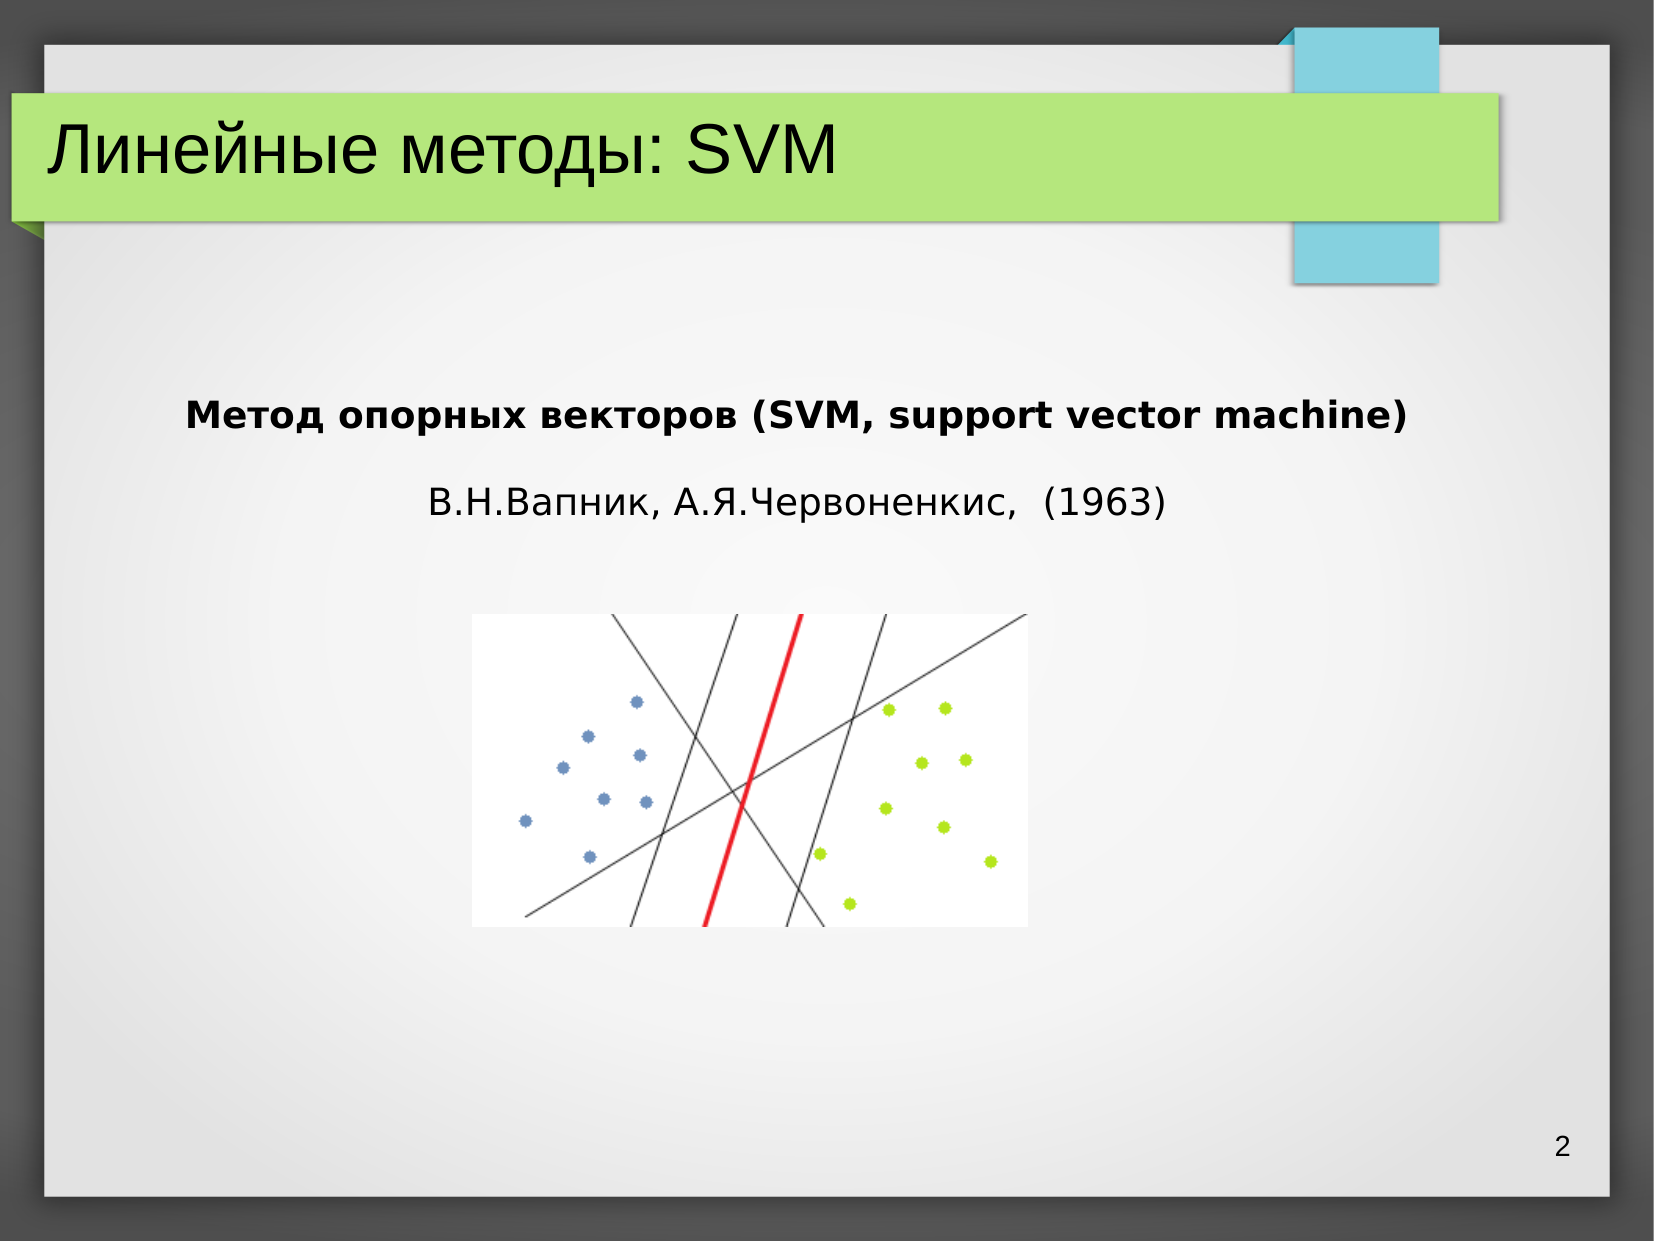

# Линейные методы: SVM
Метод опорных векторов (SVM, support vector machine)
В.Н.Вапник, А.Я.Червоненкис,  (1963)
2